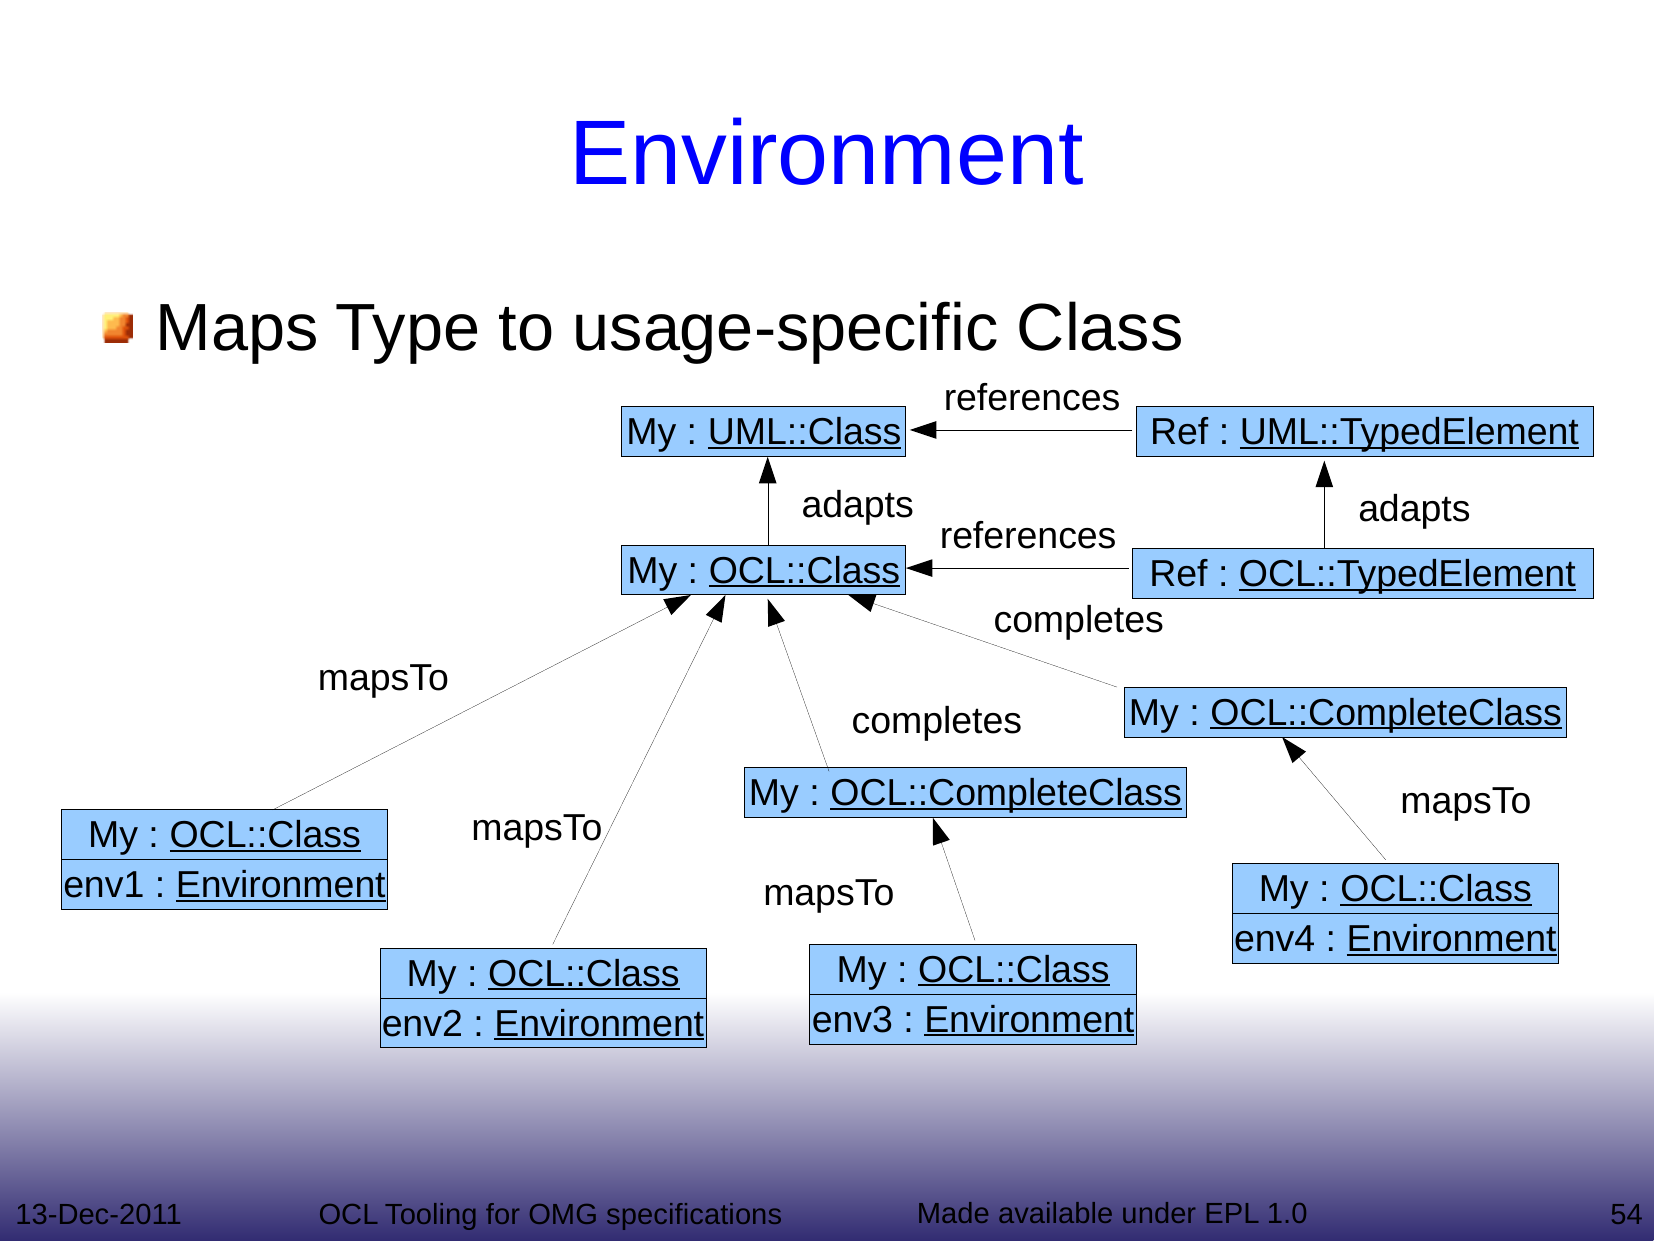

# Environment
Maps Type to usage-specific Class
references
My : UML::Class
Ref : UML::TypedElement
adapts
adapts
references
My : OCL::Class
Ref : OCL::TypedElement
completes
mapsTo
My : OCL::CompleteClass
completes
My : OCL::CompleteClass
mapsTo
mapsTo
My : OCL::Class
env1 : Environment
My : OCL::Class
mapsTo
env4 : Environment
My : OCL::Class
My : OCL::Class
env3 : Environment
env2 : Environment
13-Dec-2011
OCL Tooling for OMG specifications
54